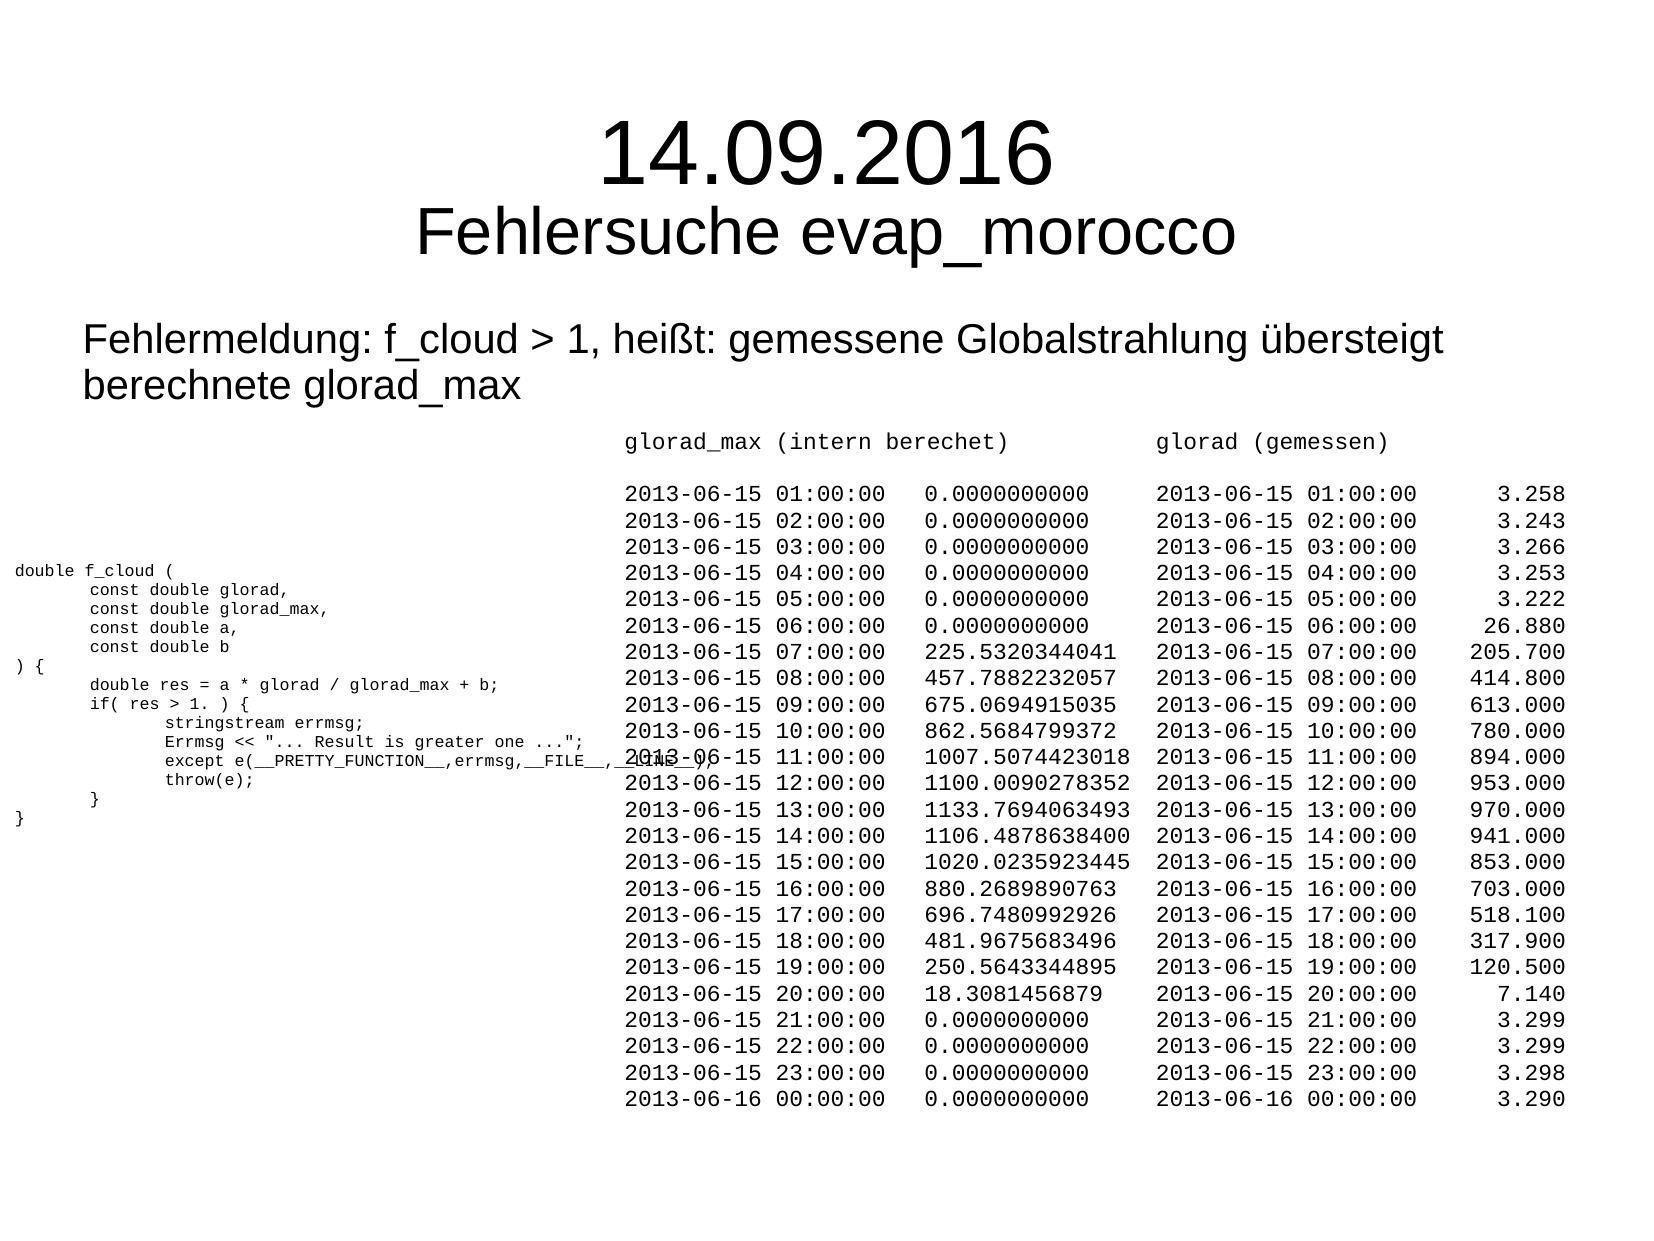

# 14.09.2016
Fehlersuche evap_morocco
Fehlermeldung: f_cloud > 1, heißt: gemessene Globalstrahlung übersteigt berechnete glorad_max
glorad_max (intern berechet)
2013-06-15 01:00:00	0.0000000000
2013-06-15 02:00:00	0.0000000000
2013-06-15 03:00:00	0.0000000000
2013-06-15 04:00:00	0.0000000000
2013-06-15 05:00:00	0.0000000000
2013-06-15 06:00:00	0.0000000000
2013-06-15 07:00:00	225.5320344041
2013-06-15 08:00:00	457.7882232057
2013-06-15 09:00:00	675.0694915035
2013-06-15 10:00:00	862.5684799372
2013-06-15 11:00:00	1007.5074423018
2013-06-15 12:00:00	1100.0090278352
2013-06-15 13:00:00	1133.7694063493
2013-06-15 14:00:00	1106.4878638400
2013-06-15 15:00:00	1020.0235923445
2013-06-15 16:00:00	880.2689890763
2013-06-15 17:00:00	696.7480992926
2013-06-15 18:00:00	481.9675683496
2013-06-15 19:00:00	250.5643344895
2013-06-15 20:00:00	18.3081456879
2013-06-15 21:00:00	0.0000000000
2013-06-15 22:00:00	0.0000000000
2013-06-15 23:00:00	0.0000000000
2013-06-16 00:00:00	0.0000000000
glorad (gemessen)
2013-06-15 01:00:00	 3.258
2013-06-15 02:00:00	 3.243
2013-06-15 03:00:00	 3.266
2013-06-15 04:00:00	 3.253
2013-06-15 05:00:00	 3.222
2013-06-15 06:00:00	 26.880
2013-06-15 07:00:00	 205.700
2013-06-15 08:00:00	 414.800
2013-06-15 09:00:00	 613.000
2013-06-15 10:00:00	 780.000
2013-06-15 11:00:00	 894.000
2013-06-15 12:00:00	 953.000
2013-06-15 13:00:00	 970.000
2013-06-15 14:00:00	 941.000
2013-06-15 15:00:00	 853.000
2013-06-15 16:00:00	 703.000
2013-06-15 17:00:00	 518.100
2013-06-15 18:00:00	 317.900
2013-06-15 19:00:00	 120.500
2013-06-15 20:00:00	 7.140
2013-06-15 21:00:00	 3.299
2013-06-15 22:00:00	 3.299
2013-06-15 23:00:00	 3.298
2013-06-16 00:00:00	 3.290
double f_cloud (
	const double glorad,
	const double glorad_max,
	const double a,
	const double b
) {
	double res = a * glorad / glorad_max + b;
	if( res > 1. ) {
		stringstream errmsg;
		Errmsg << "... Result is greater one ...";
		except e(__PRETTY_FUNCTION__,errmsg,__FILE__,__LINE__);
		throw(e);
	}
}